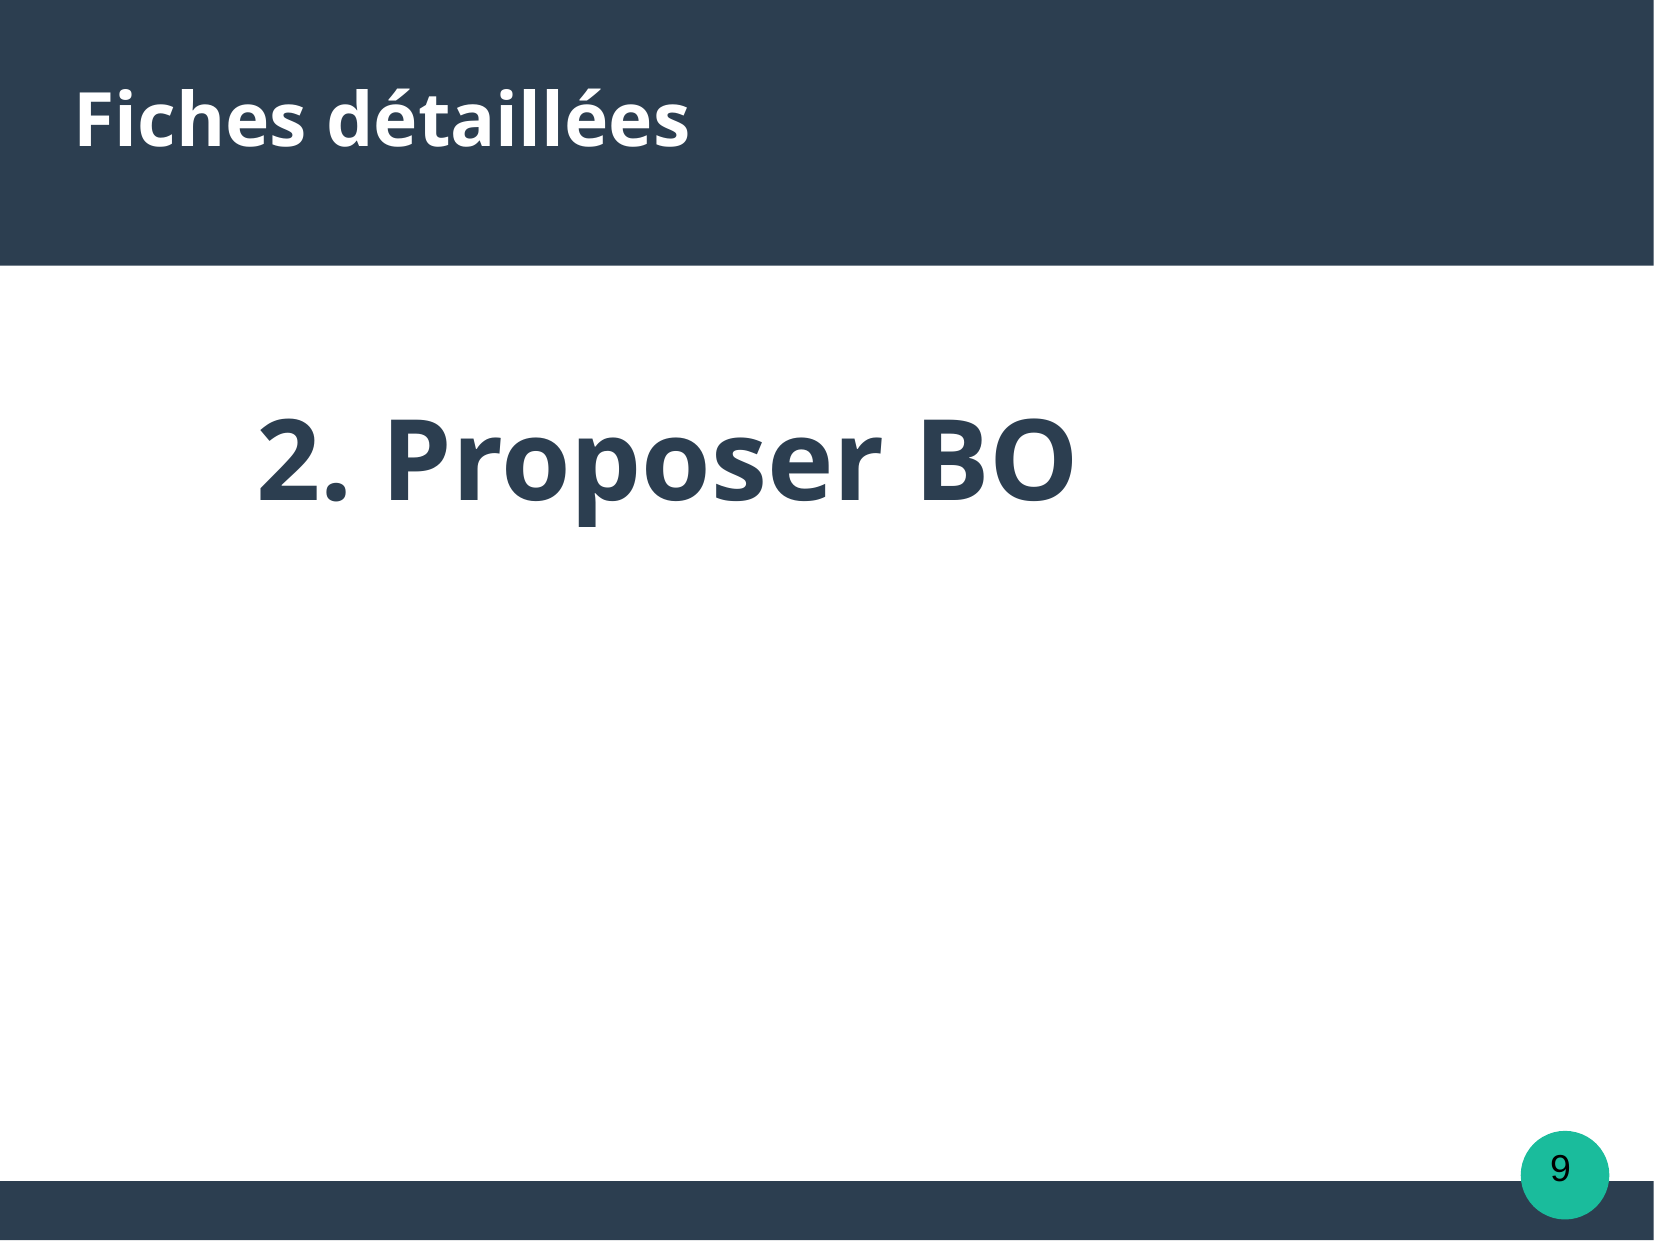

Fiches détaillées
# 2. Proposer BO
9